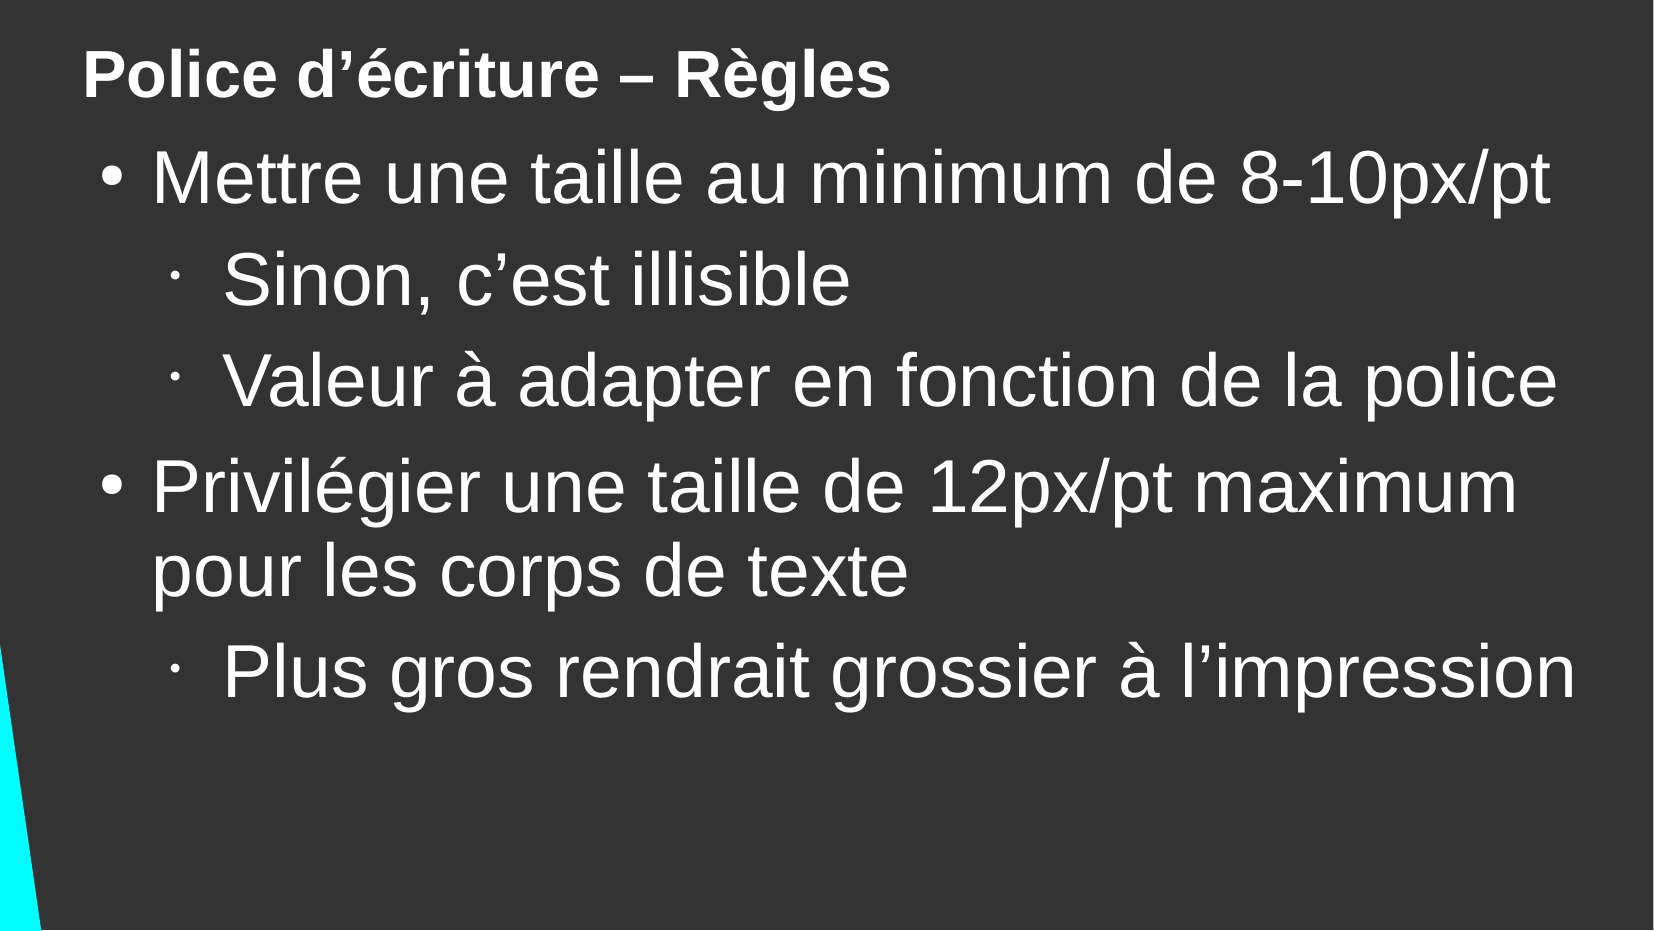

# Police d’écriture – Règles
Mettre une taille au minimum de 8-10px/pt
Sinon, c’est illisible
Valeur à adapter en fonction de la police
Privilégier une taille de 12px/pt maximum pour les corps de texte
Plus gros rendrait grossier à l’impression